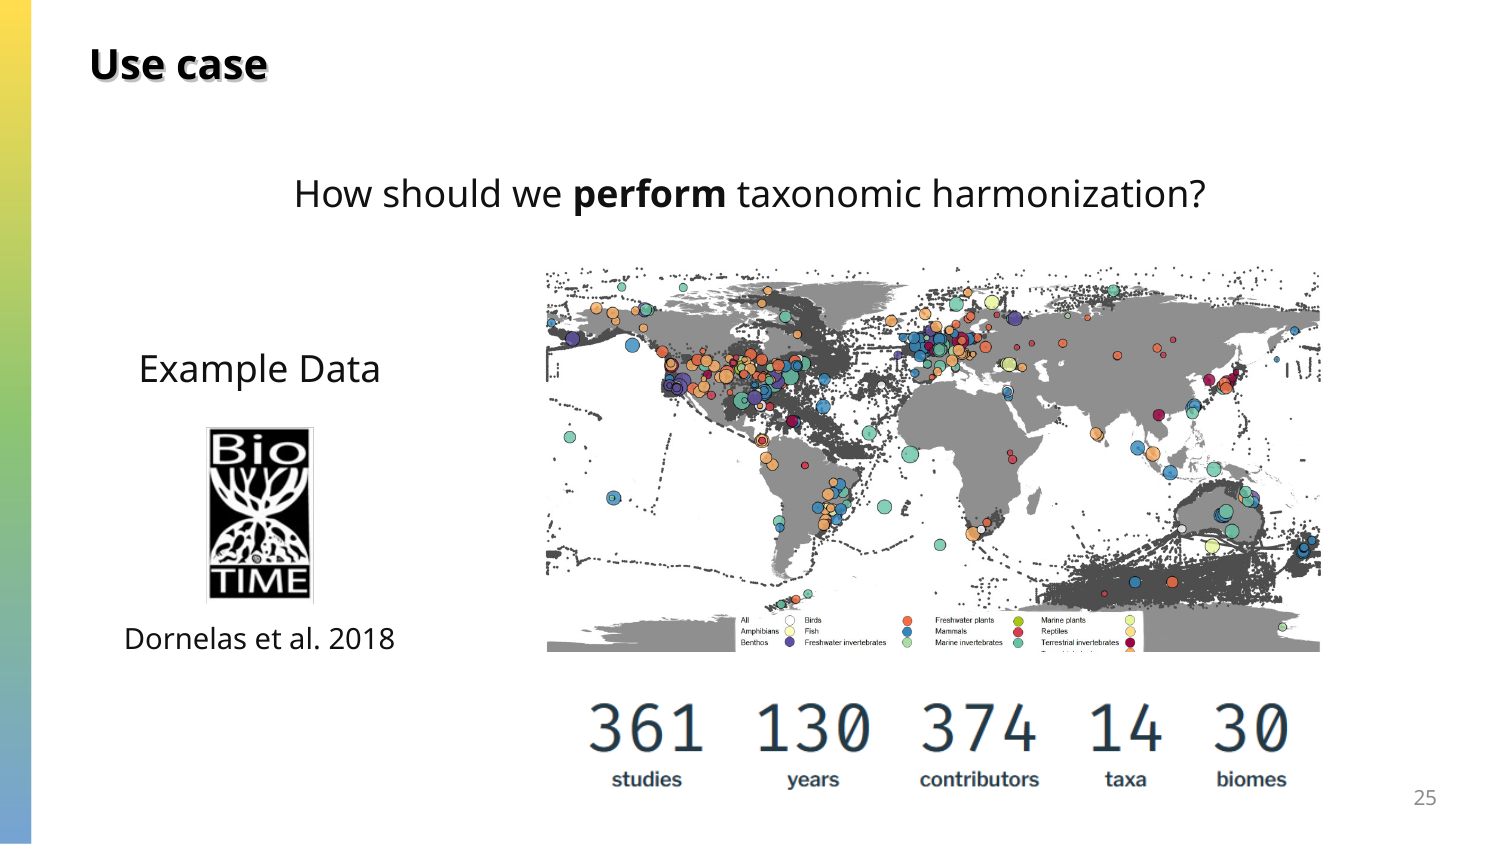

# Use case
How should we perform taxonomic harmonization?
Example Data
Dornelas et al. 2018